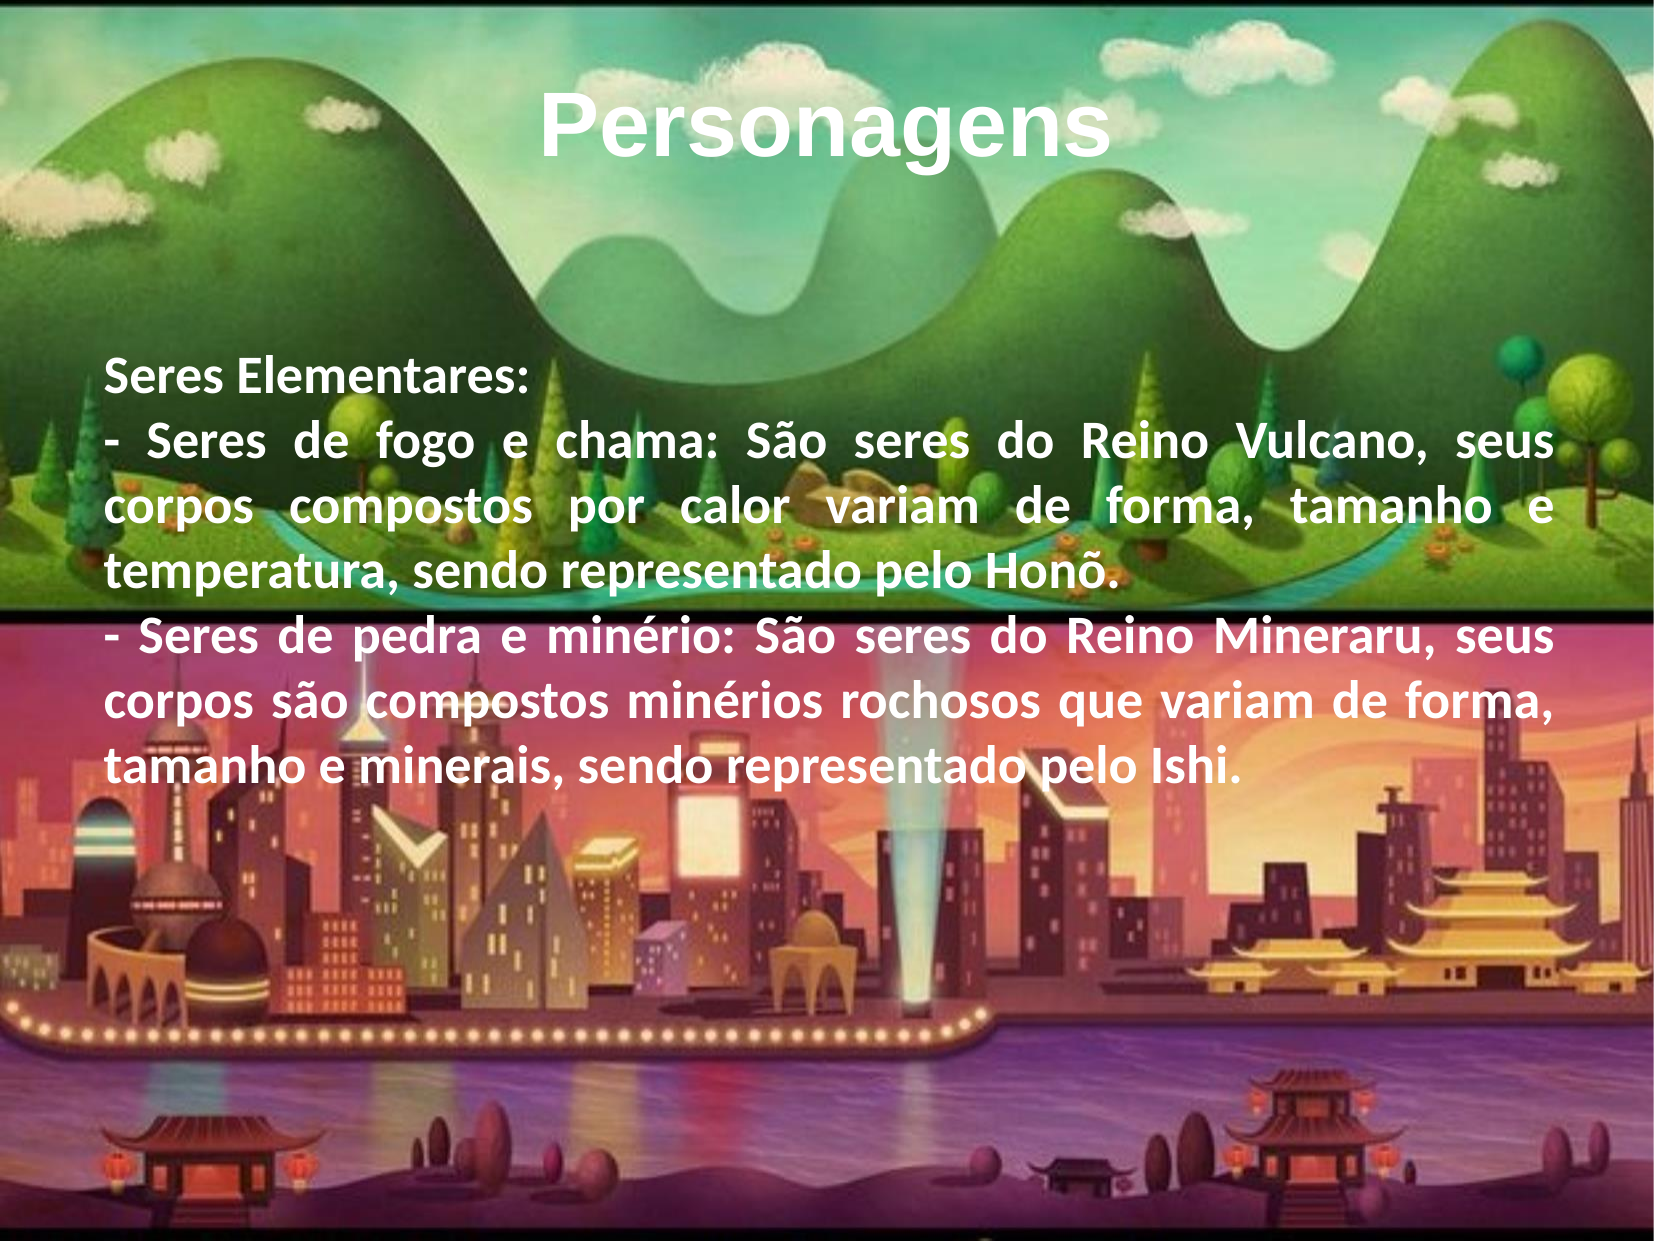

# Personagens
Seres Elementares:
- Seres de fogo e chama: São seres do Reino Vulcano, seus corpos compostos por calor variam de forma, tamanho e temperatura, sendo representado pelo Honõ.
- Seres de pedra e minério: São seres do Reino Mineraru, seus corpos são compostos minérios rochosos que variam de forma, tamanho e minerais, sendo representado pelo Ishi.